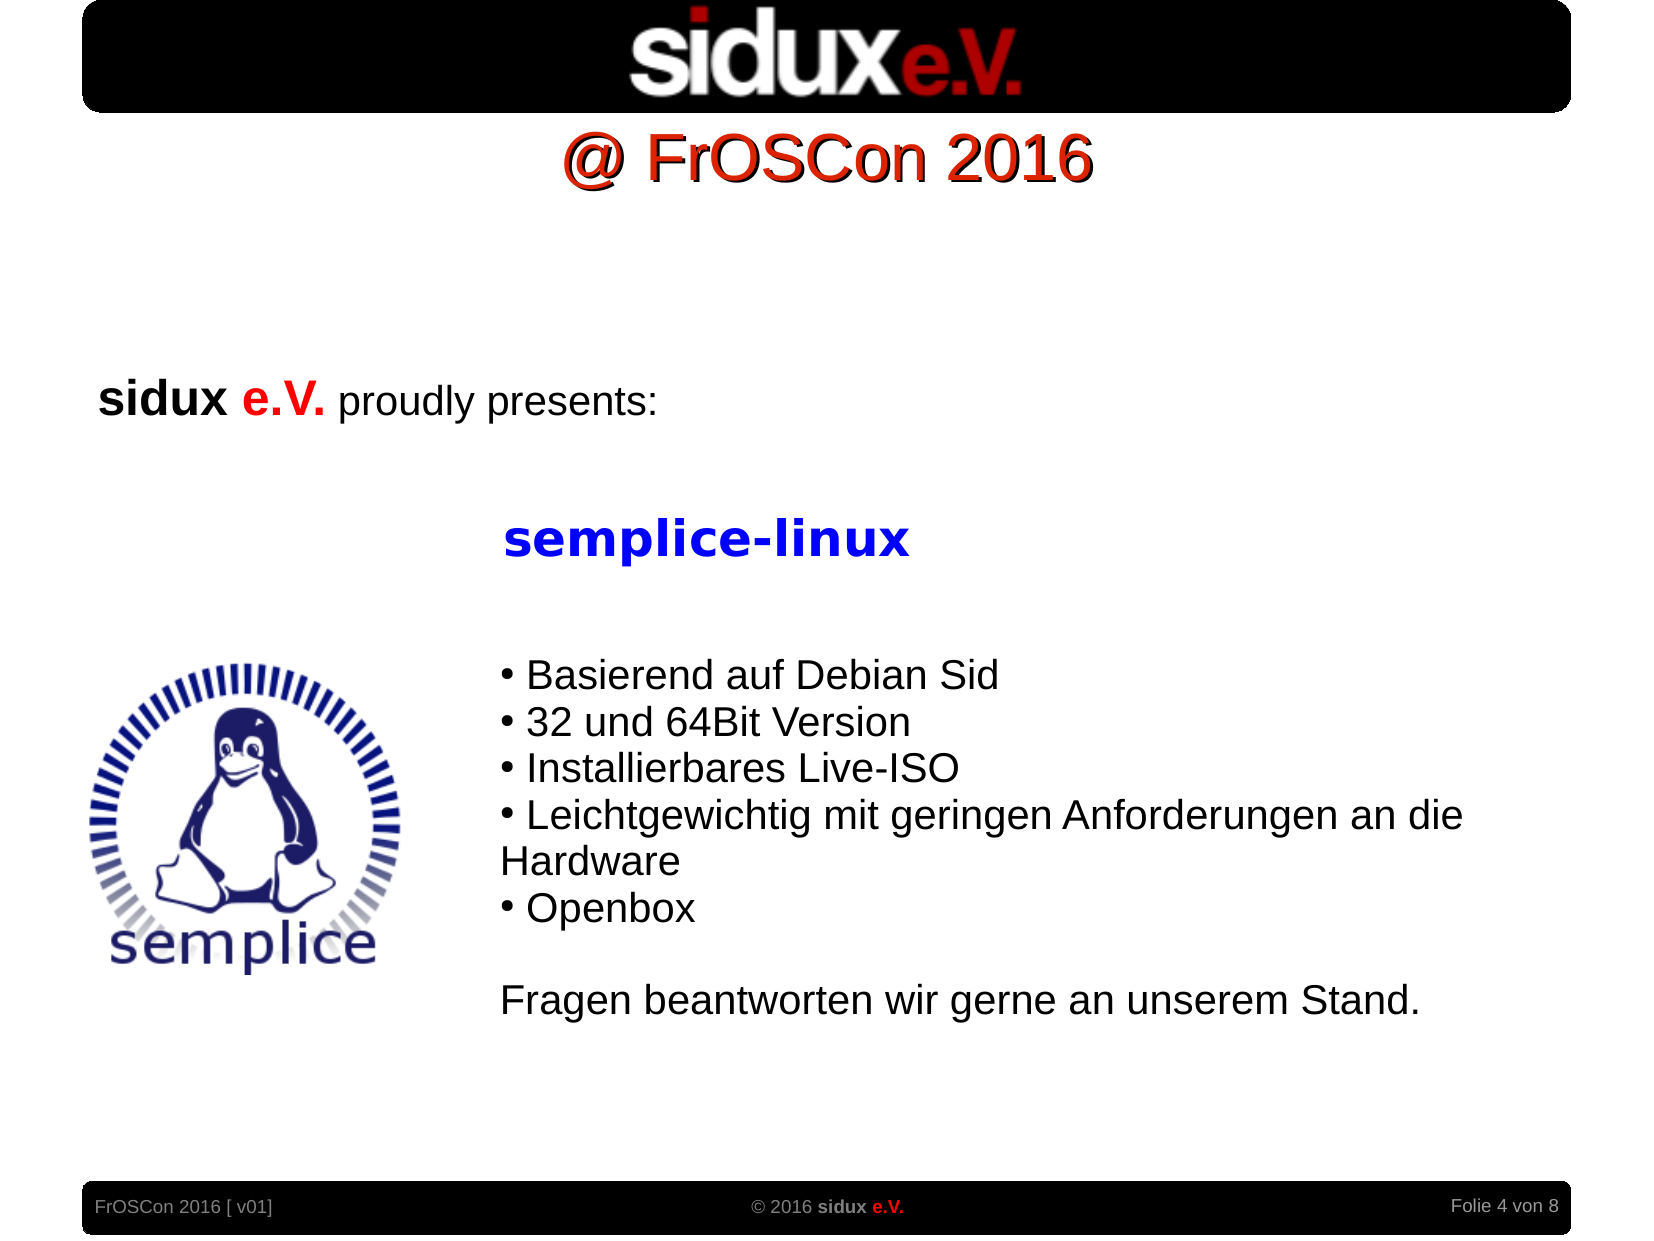

@ FrOSCon 2016
sidux e.V. proudly presents:
semplice-linux
 Basierend auf Debian Sid
 32 und 64Bit Version
 Installierbares Live-ISO
 Leichtgewichtig mit geringen Anforderungen an die Hardware
 Openbox
Fragen beantworten wir gerne an unserem Stand.